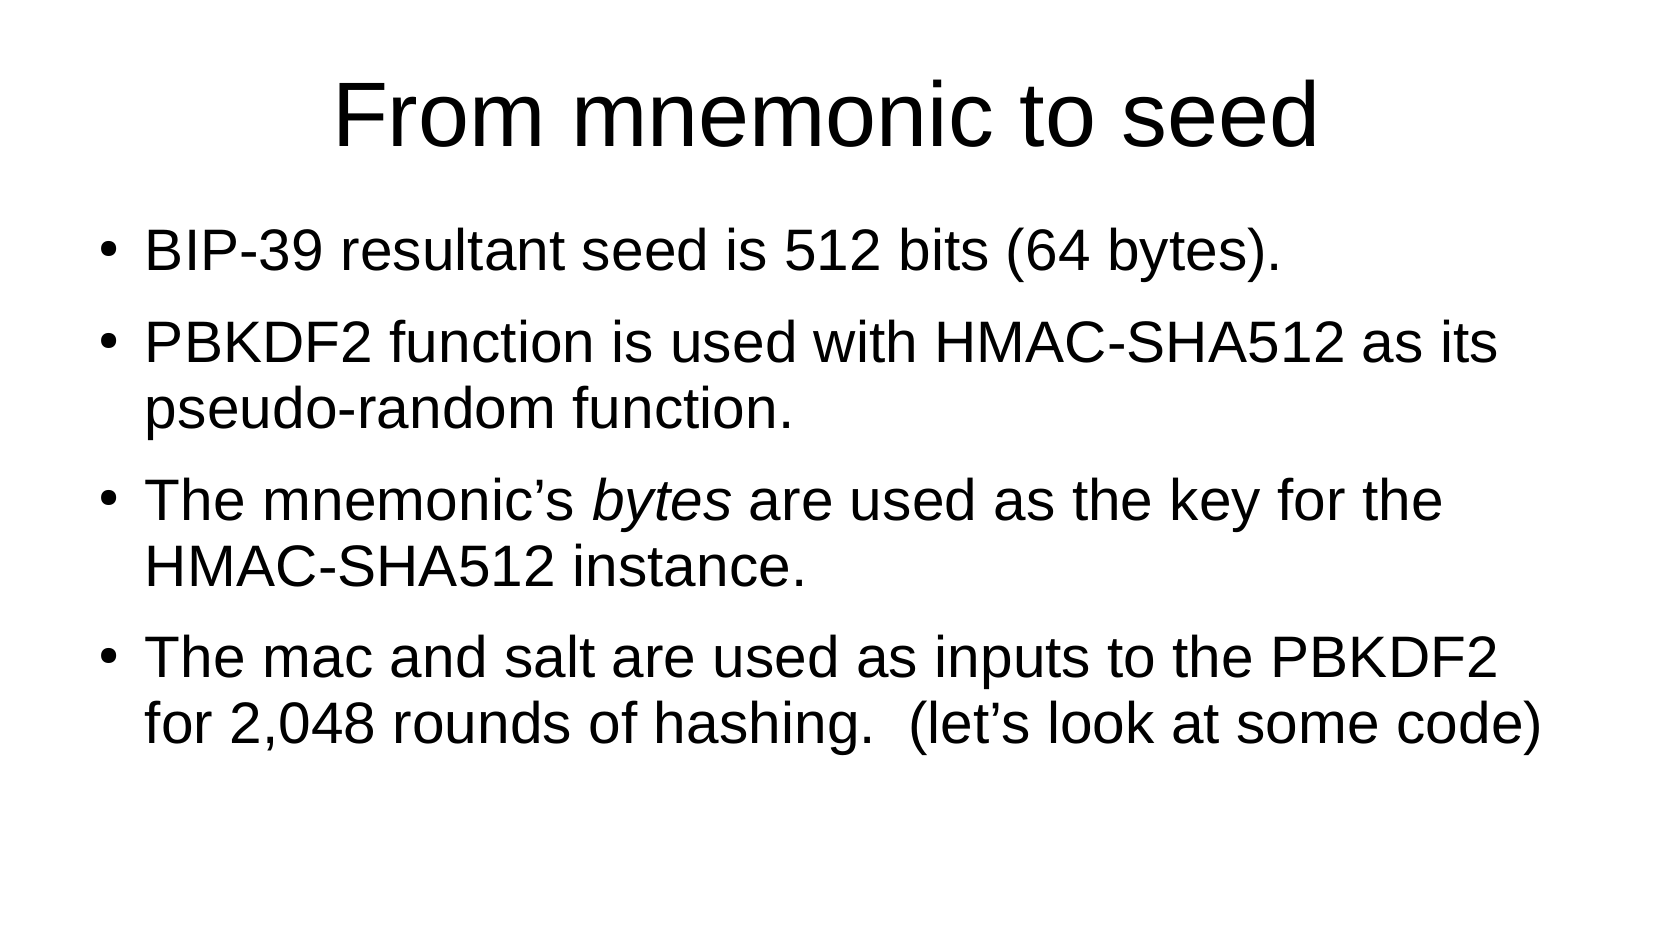

# From mnemonic to seed
BIP-39 resultant seed is 512 bits (64 bytes).
PBKDF2 function is used with HMAC-SHA512 as its pseudo-random function.
The mnemonic’s bytes are used as the key for the HMAC-SHA512 instance.
The mac and salt are used as inputs to the PBKDF2 for 2,048 rounds of hashing. (let’s look at some code)